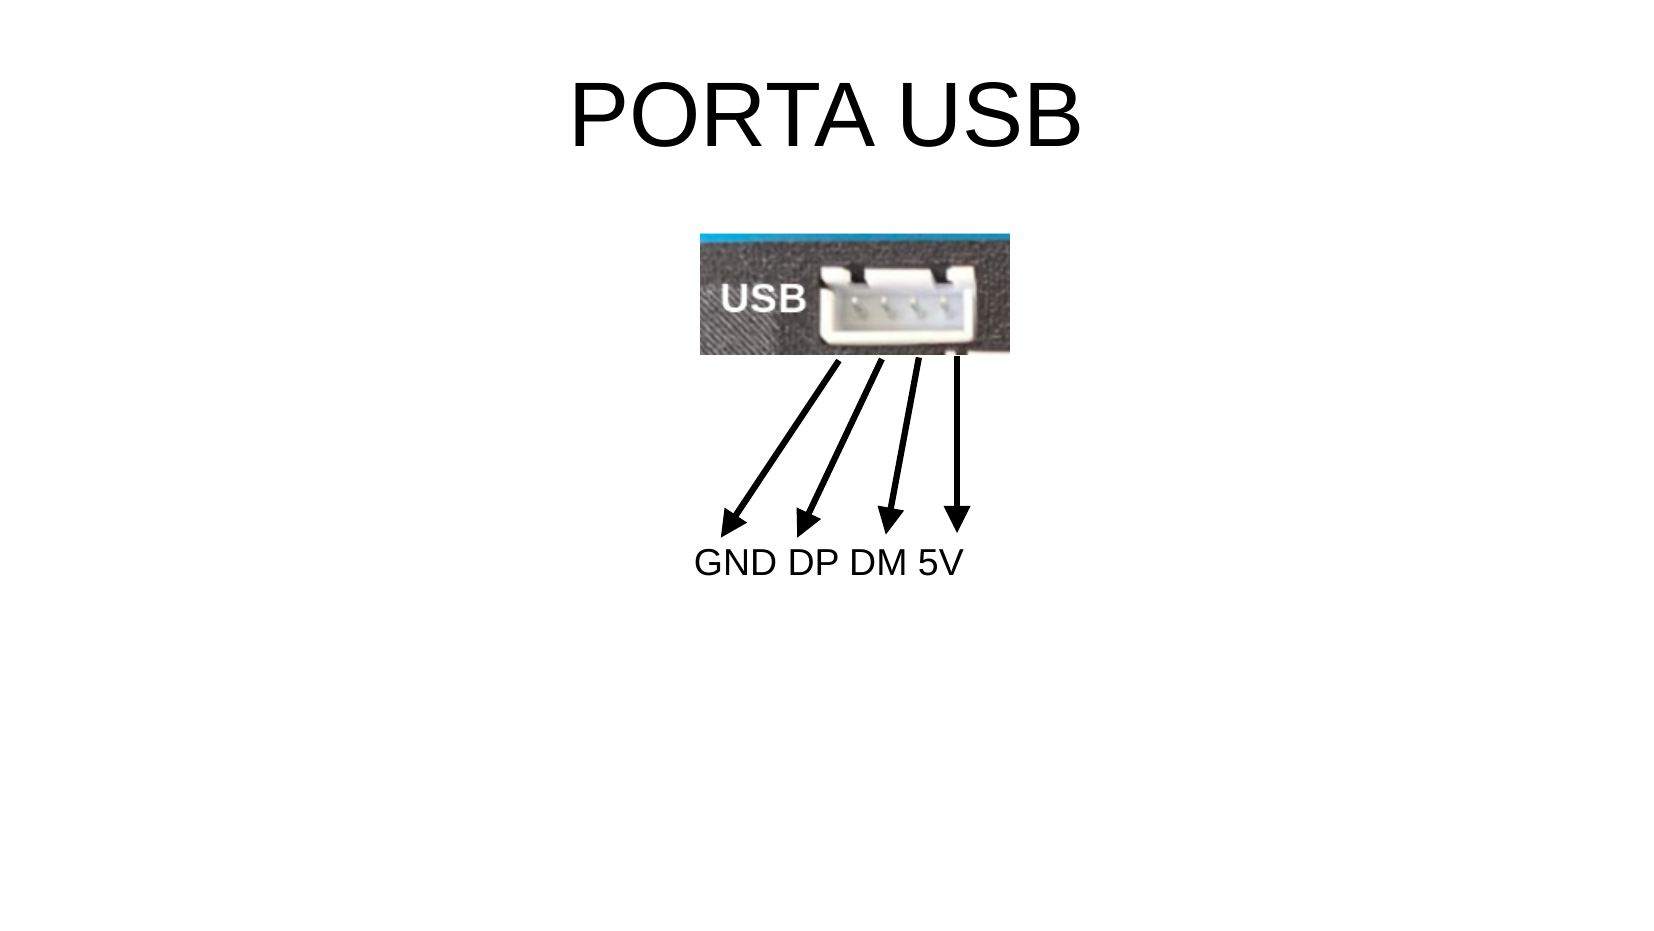

# PORTA USB
GND DP DM 5V